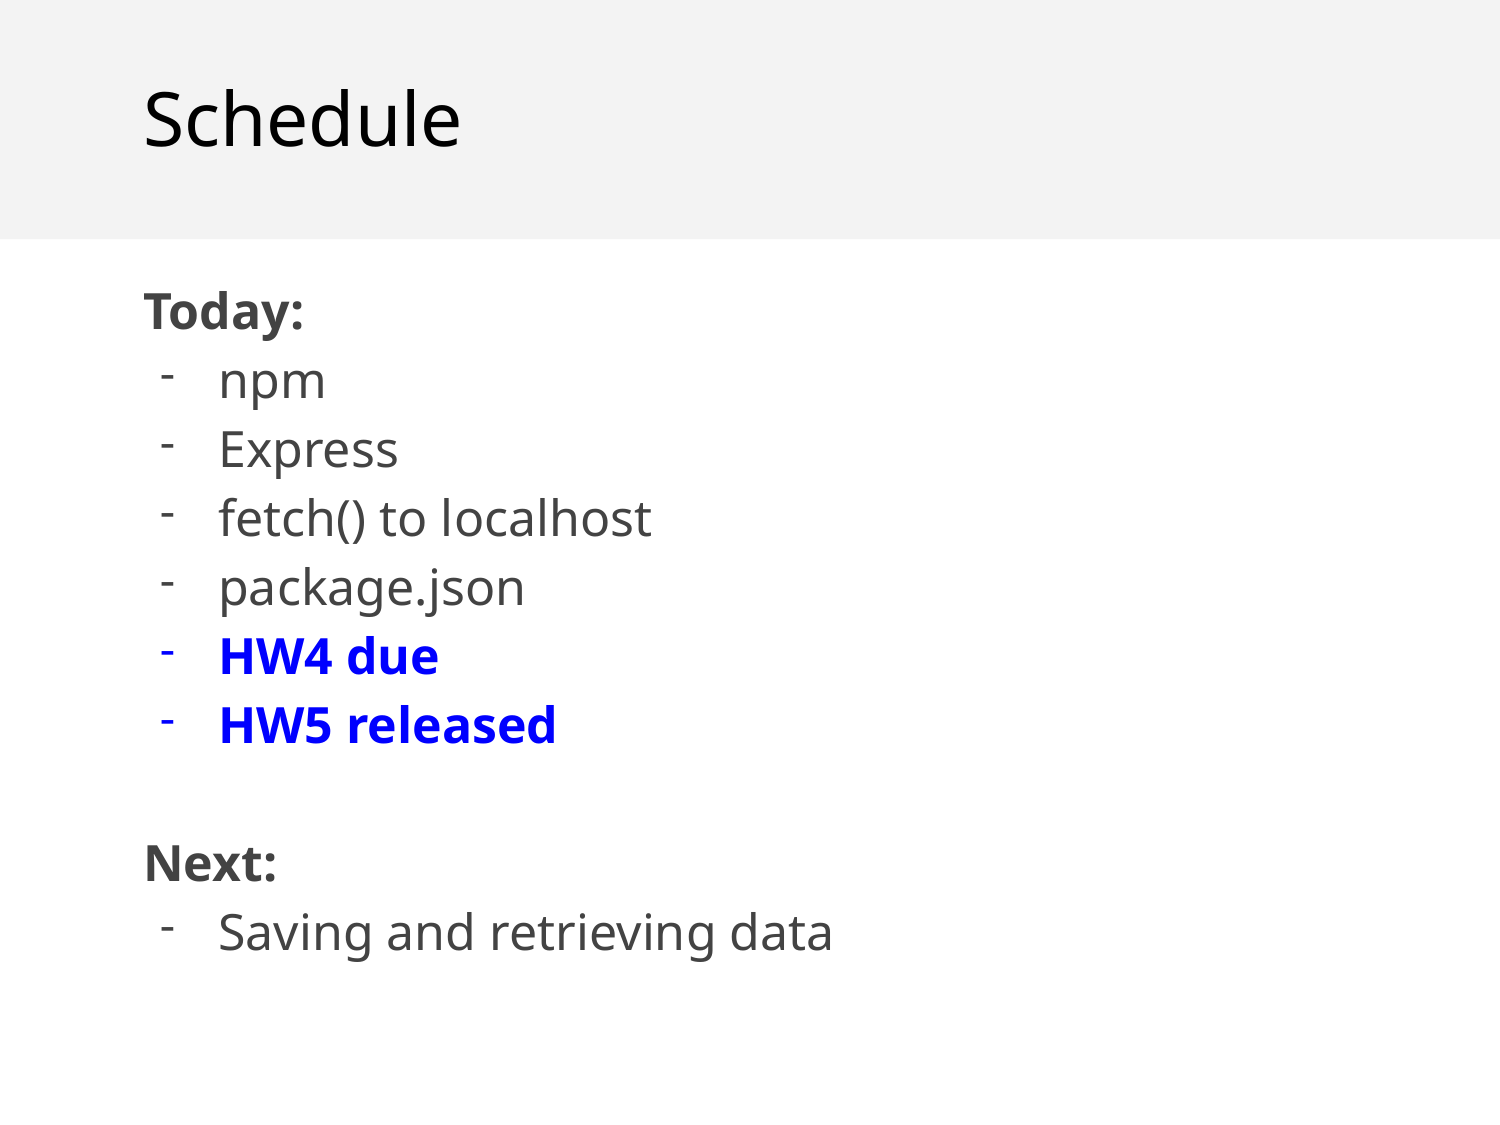

# Schedule
Today:
npm
Express
fetch() to localhost
package.json
HW4 due
HW5 released
Next:
Saving and retrieving data